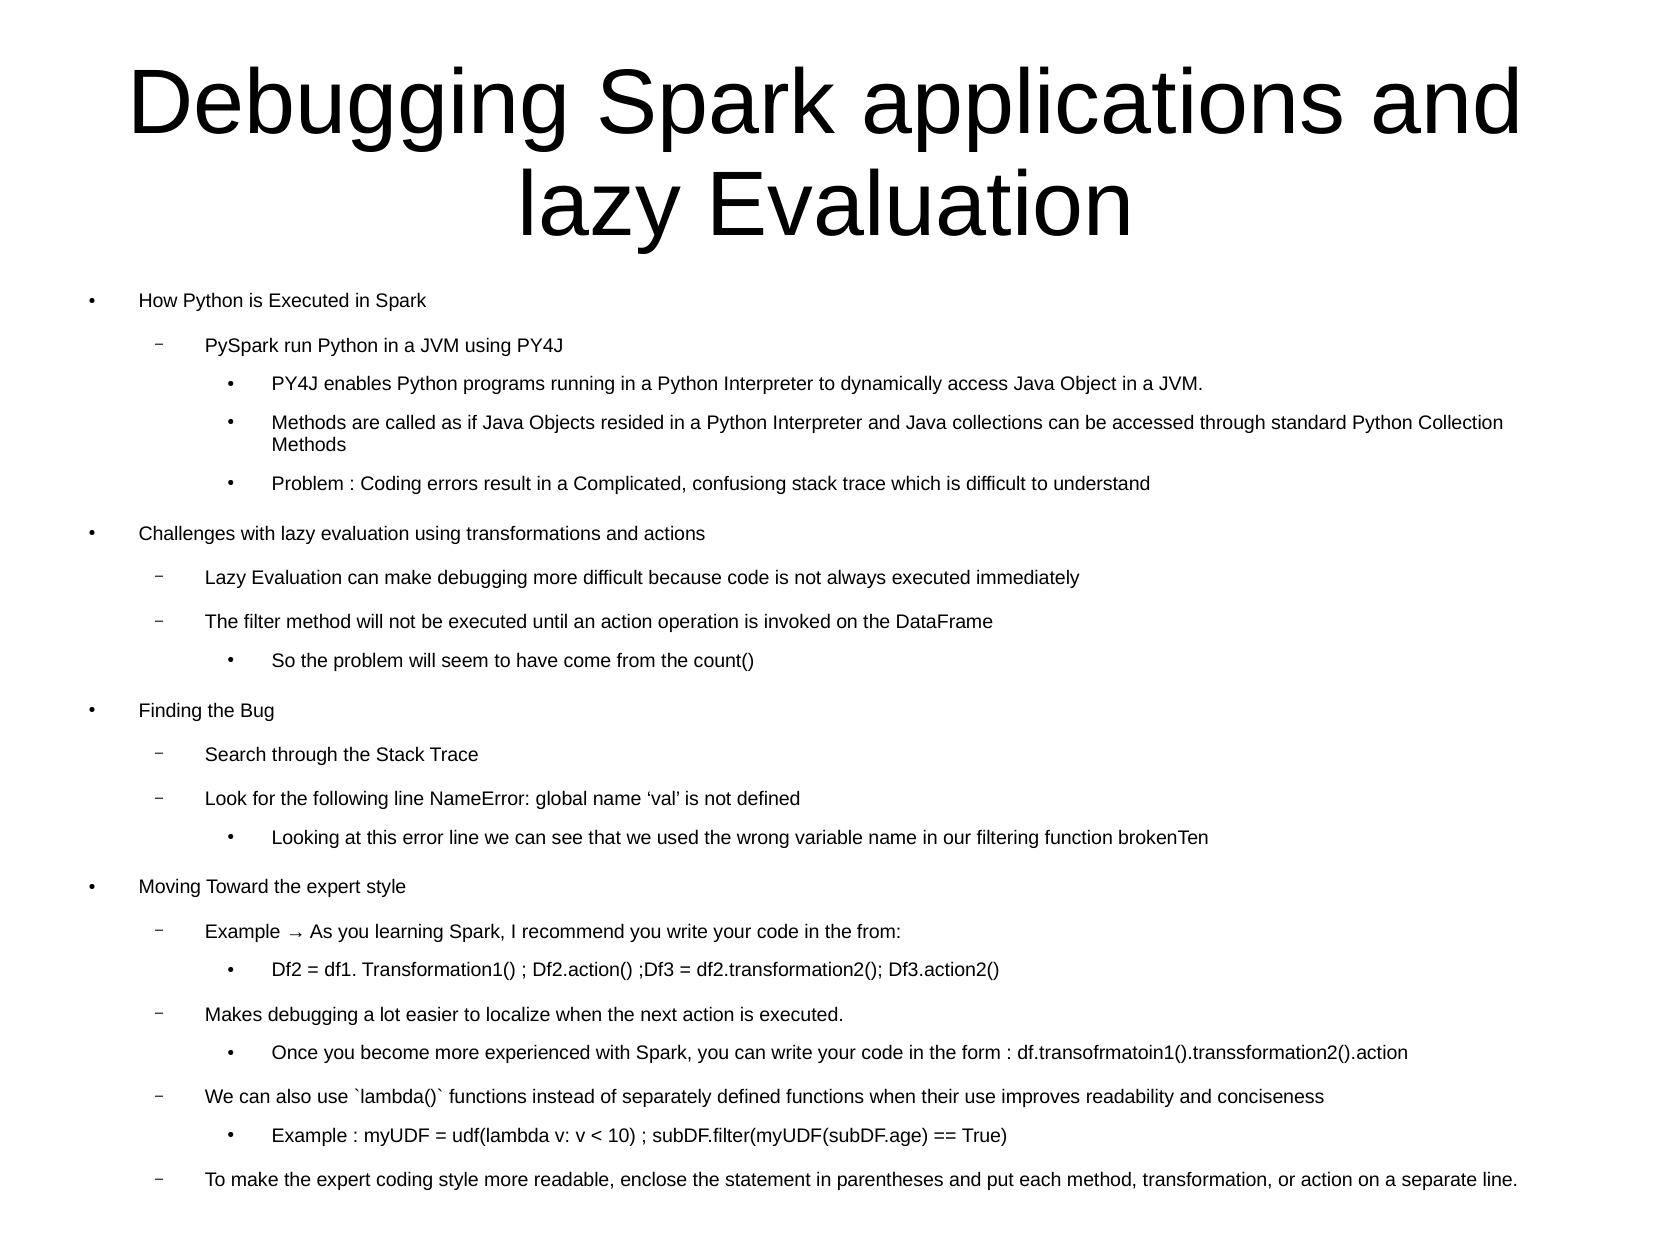

# Debugging Spark applications and lazy Evaluation
How Python is Executed in Spark
PySpark run Python in a JVM using PY4J
PY4J enables Python programs running in a Python Interpreter to dynamically access Java Object in a JVM.
Methods are called as if Java Objects resided in a Python Interpreter and Java collections can be accessed through standard Python Collection Methods
Problem : Coding errors result in a Complicated, confusiong stack trace which is difficult to understand
Challenges with lazy evaluation using transformations and actions
Lazy Evaluation can make debugging more difficult because code is not always executed immediately
The filter method will not be executed until an action operation is invoked on the DataFrame
So the problem will seem to have come from the count()
Finding the Bug
Search through the Stack Trace
Look for the following line NameError: global name ‘val’ is not defined
Looking at this error line we can see that we used the wrong variable name in our filtering function brokenTen
Moving Toward the expert style
Example → As you learning Spark, I recommend you write your code in the from:
Df2 = df1. Transformation1() ; Df2.action() ;Df3 = df2.transformation2(); Df3.action2()
Makes debugging a lot easier to localize when the next action is executed.
Once you become more experienced with Spark, you can write your code in the form : df.transofrmatoin1().transsformation2().action
We can also use `lambda()` functions instead of separately defined functions when their use improves readability and conciseness
Example : myUDF = udf(lambda v: v < 10) ; subDF.filter(myUDF(subDF.age) == True)
To make the expert coding style more readable, enclose the statement in parentheses and put each method, transformation, or action on a separate line.